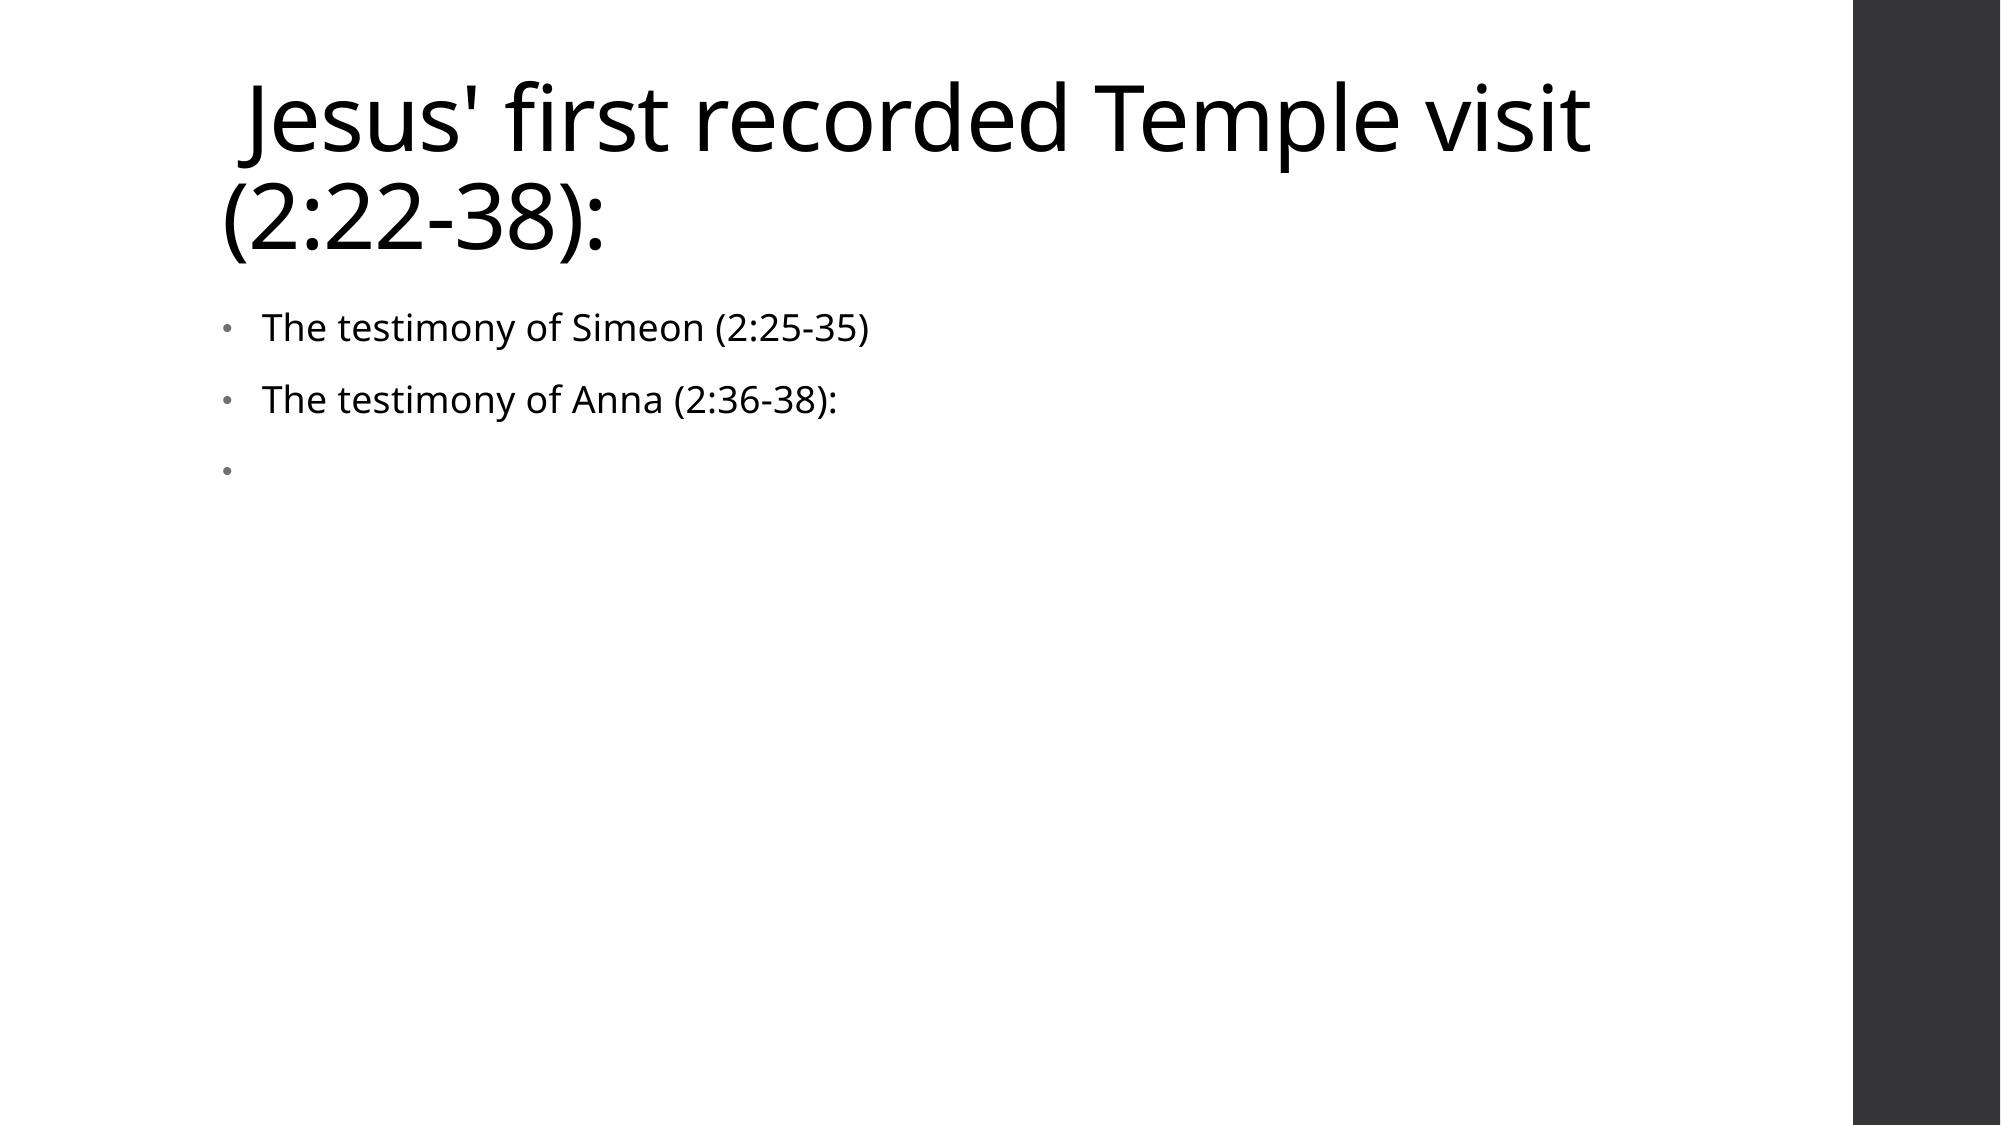

# Jesus' first recorded Temple visit (2:22-38):
 The testimony of Simeon (2:25-35)
 The testimony of Anna (2:36-38):